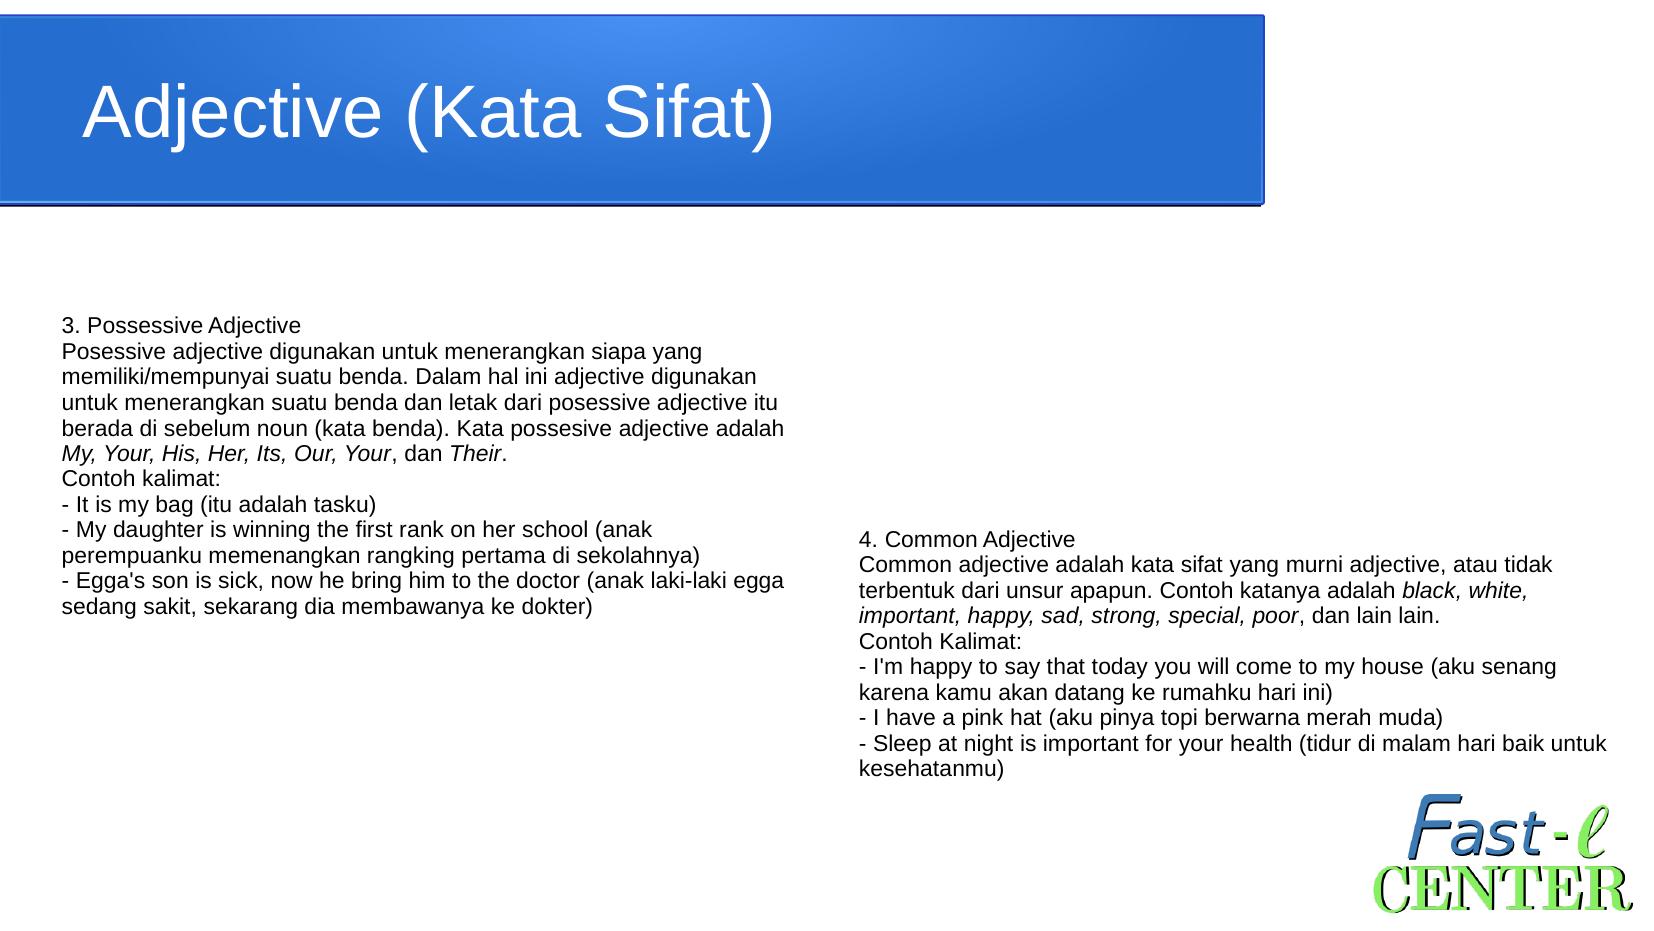

# Adjective (Kata Sifat)
3. Possessive Adjective
Posessive adjective digunakan untuk menerangkan siapa yang memiliki/mempunyai suatu benda. Dalam hal ini adjective digunakan untuk menerangkan suatu benda dan letak dari posessive adjective itu berada di sebelum noun (kata benda). Kata possesive adjective adalah My, Your, His, Her, Its, Our, Your, dan Their.
Contoh kalimat:
- It is my bag (itu adalah tasku)
- My daughter is winning the first rank on her school (anak perempuanku memenangkan rangking pertama di sekolahnya)
- Egga's son is sick, now he bring him to the doctor (anak laki-laki egga sedang sakit, sekarang dia membawanya ke dokter)
4. Common Adjective
Common adjective adalah kata sifat yang murni adjective, atau tidak terbentuk dari unsur apapun. Contoh katanya adalah black, white, important, happy, sad, strong, special, poor, dan lain lain.
Contoh Kalimat:
- I'm happy to say that today you will come to my house (aku senang karena kamu akan datang ke rumahku hari ini)
- I have a pink hat (aku pinya topi berwarna merah muda)
- Sleep at night is important for your health (tidur di malam hari baik untuk kesehatanmu)